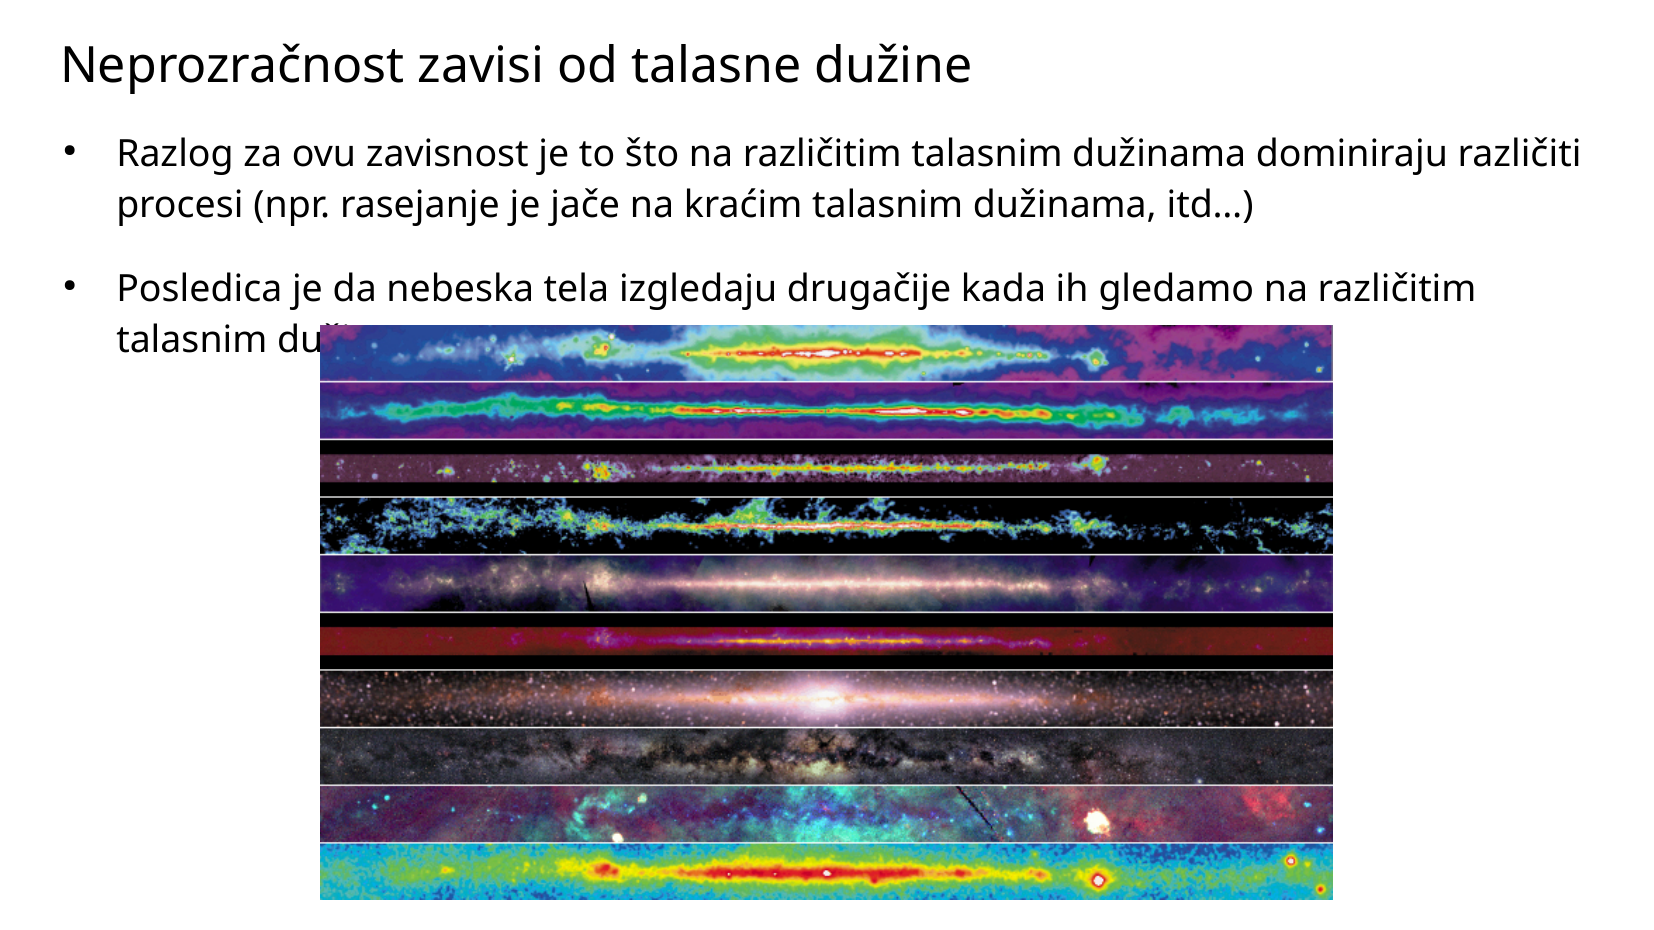

# Neprozračnost zavisi od talasne dužine
Razlog za ovu zavisnost je to što na različitim talasnim dužinama dominiraju različiti procesi (npr. rasejanje je jače na kraćim talasnim dužinama, itd…)
Posledica je da nebeska tela izgledaju drugačije kada ih gledamo na različitim talasnim dužinama